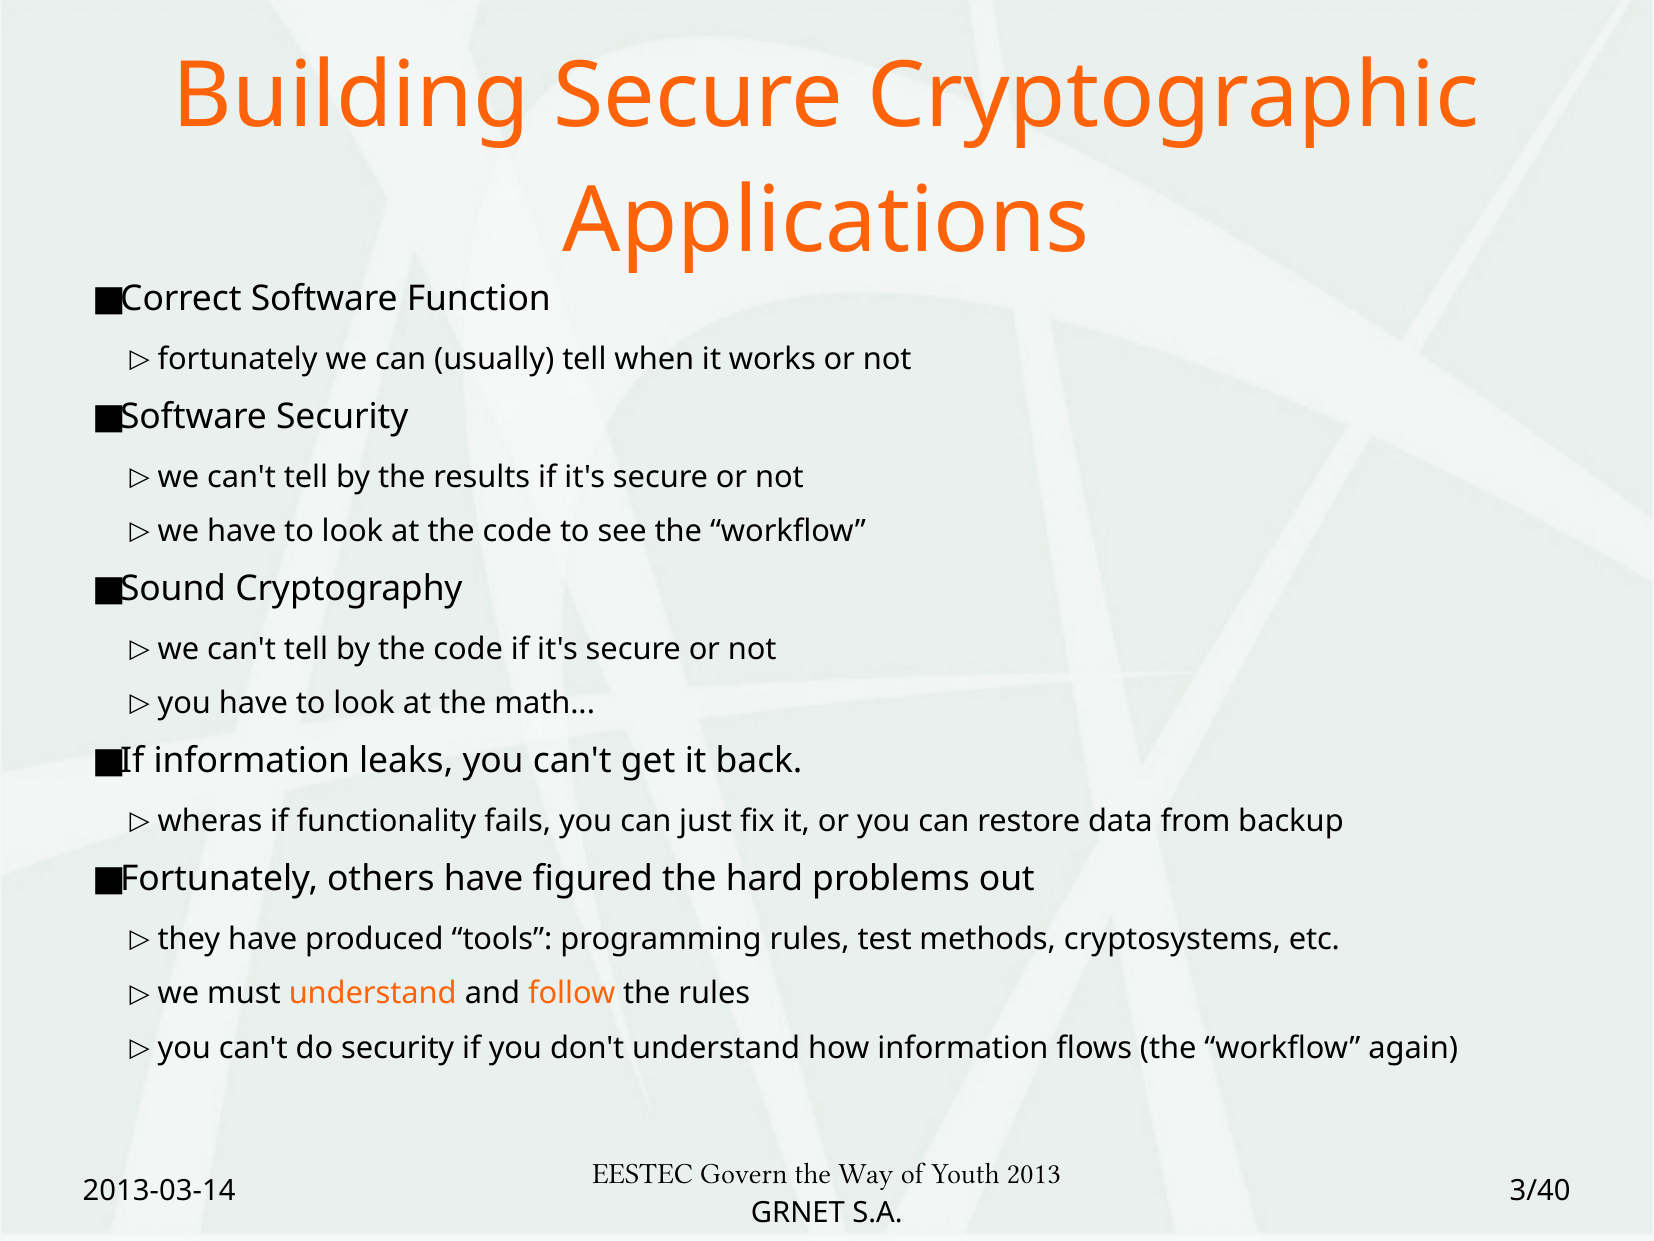

# Building Secure Cryptographic Applications
Correct Software Function
fortunately we can (usually) tell when it works or not
Software Security
we can't tell by the results if it's secure or not
we have to look at the code to see the “workflow”
Sound Cryptography
we can't tell by the code if it's secure or not
you have to look at the math...
If information leaks, you can't get it back.
wheras if functionality fails, you can just fix it, or you can restore data from backup
Fortunately, others have figured the hard problems out
they have produced “tools”: programming rules, test methods, cryptosystems, etc.
we must understand and follow the rules
you can't do security if you don't understand how information flows (the “workflow” again)
GRNET S.A.
2013-03-14
3